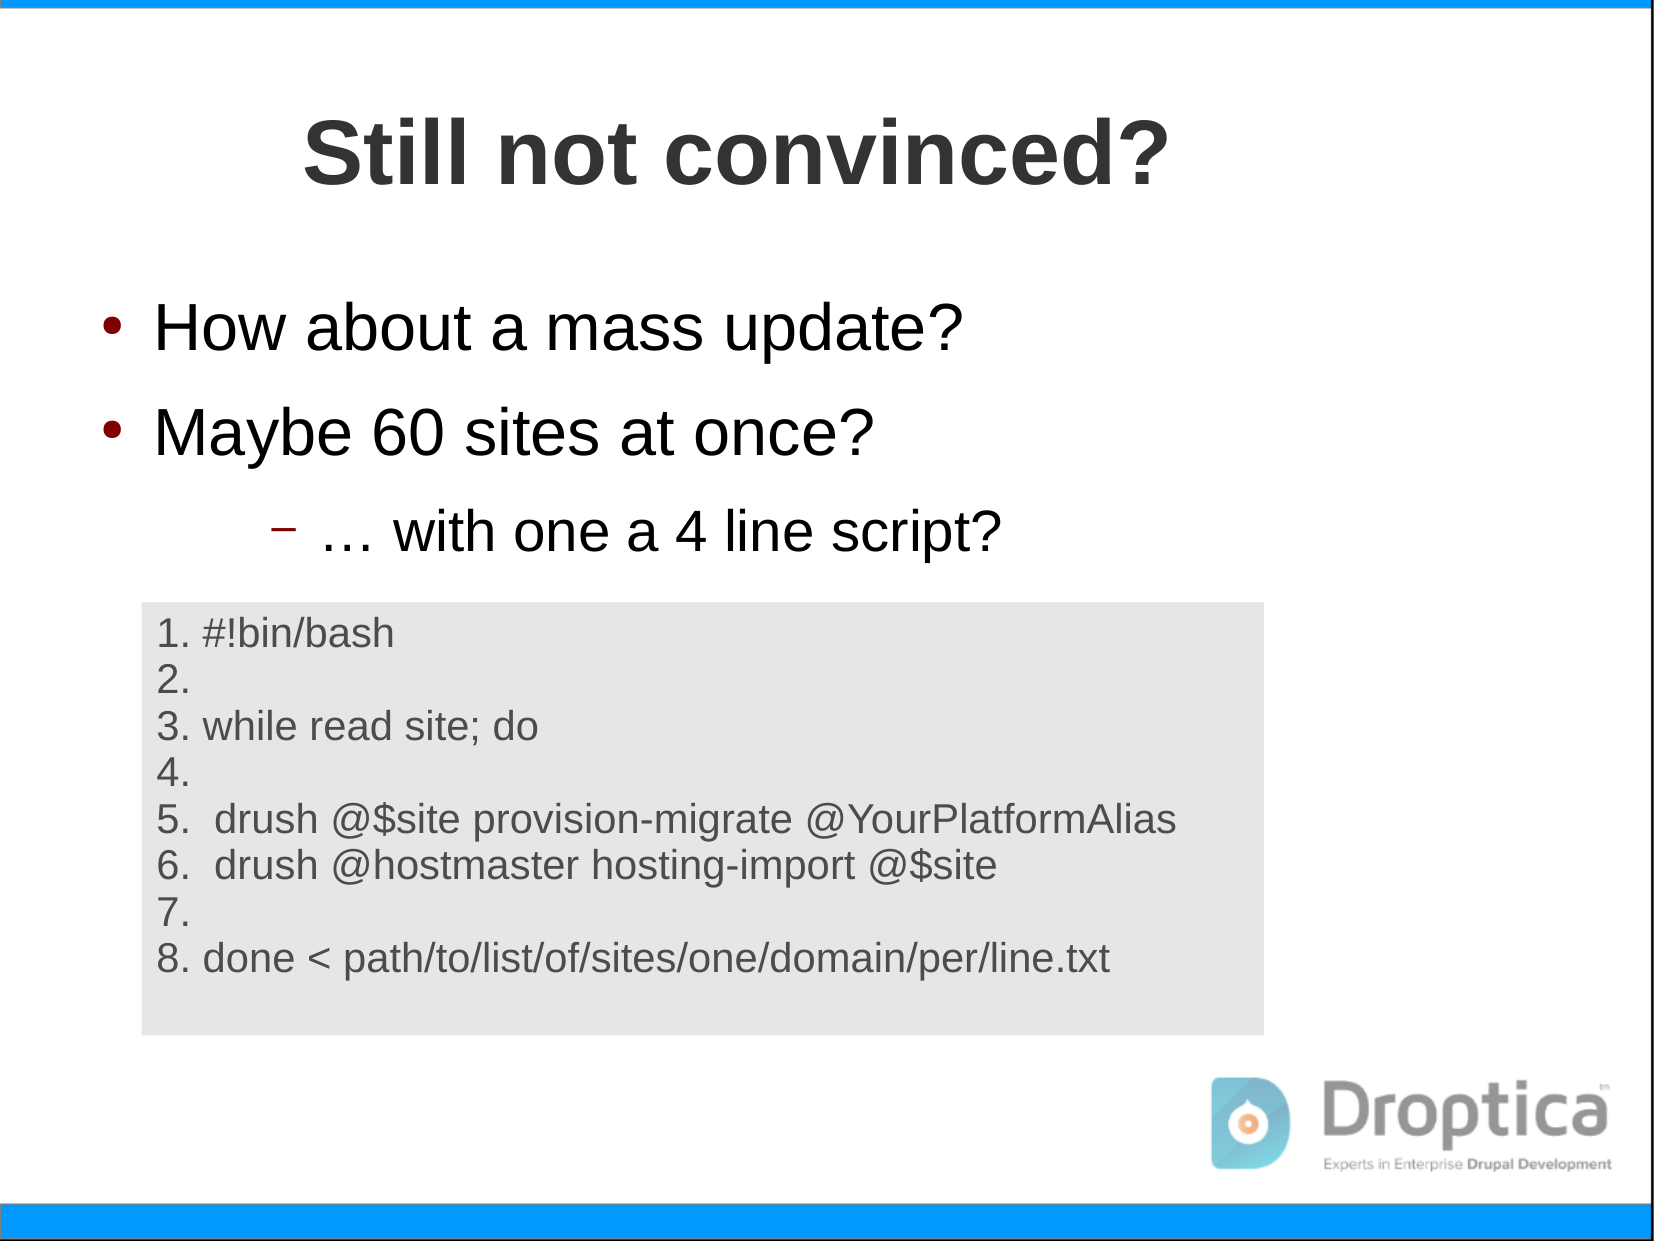

# Still not convinced?
How about a mass update?
Maybe 60 sites at once?
… with one a 4 line script?
1. #!bin/bash
2.
3. while read site; do
4.
5. drush @$site provision-migrate @YourPlatformAlias
6. drush @hostmaster hosting-import @$site
7.
8. done < path/to/list/of/sites/one/domain/per/line.txt